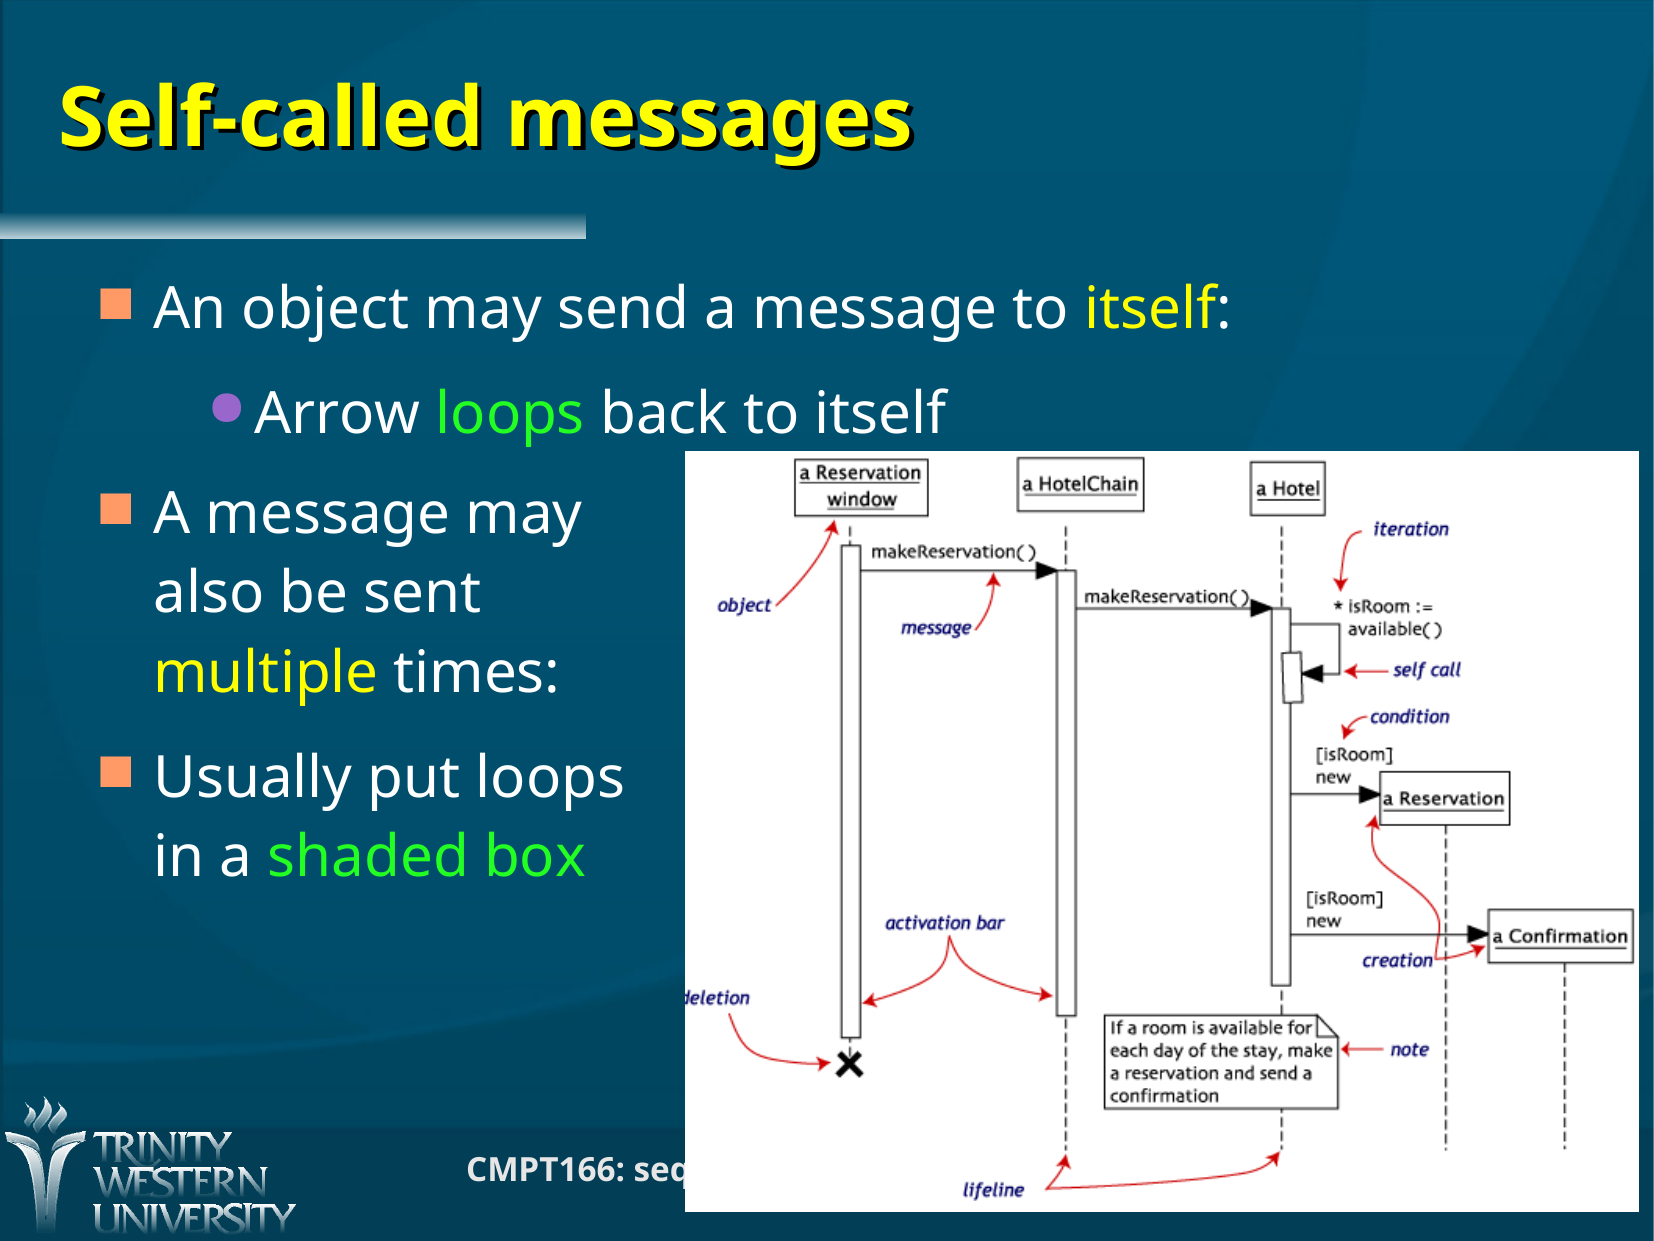

# Self-called messages
An object may send a message to itself:
Arrow loops back to itself
A message may
also be sent
multiple times:
Usually put loops
in a shaded box
CMPT166: sequence diagrams
10 Mar 2010
7